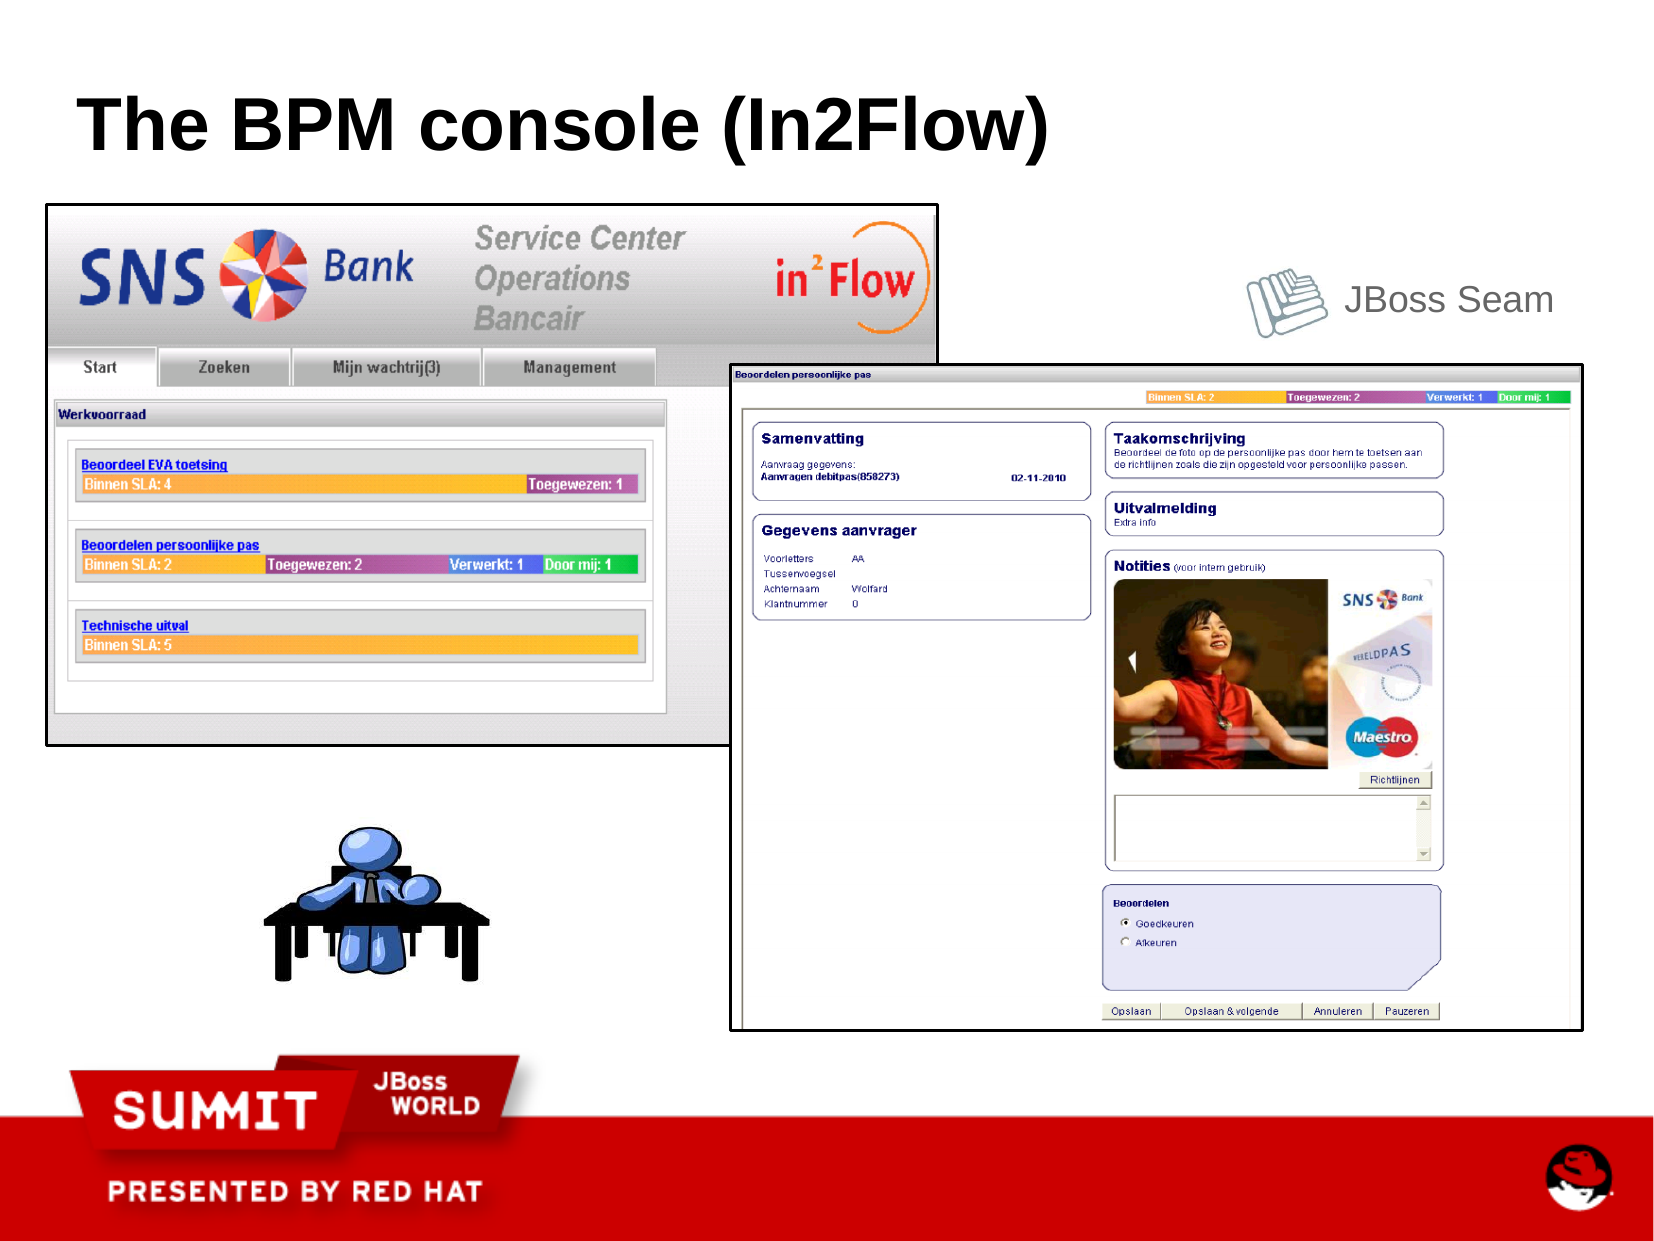

# The BPM console (In2Flow)
JBoss Seam